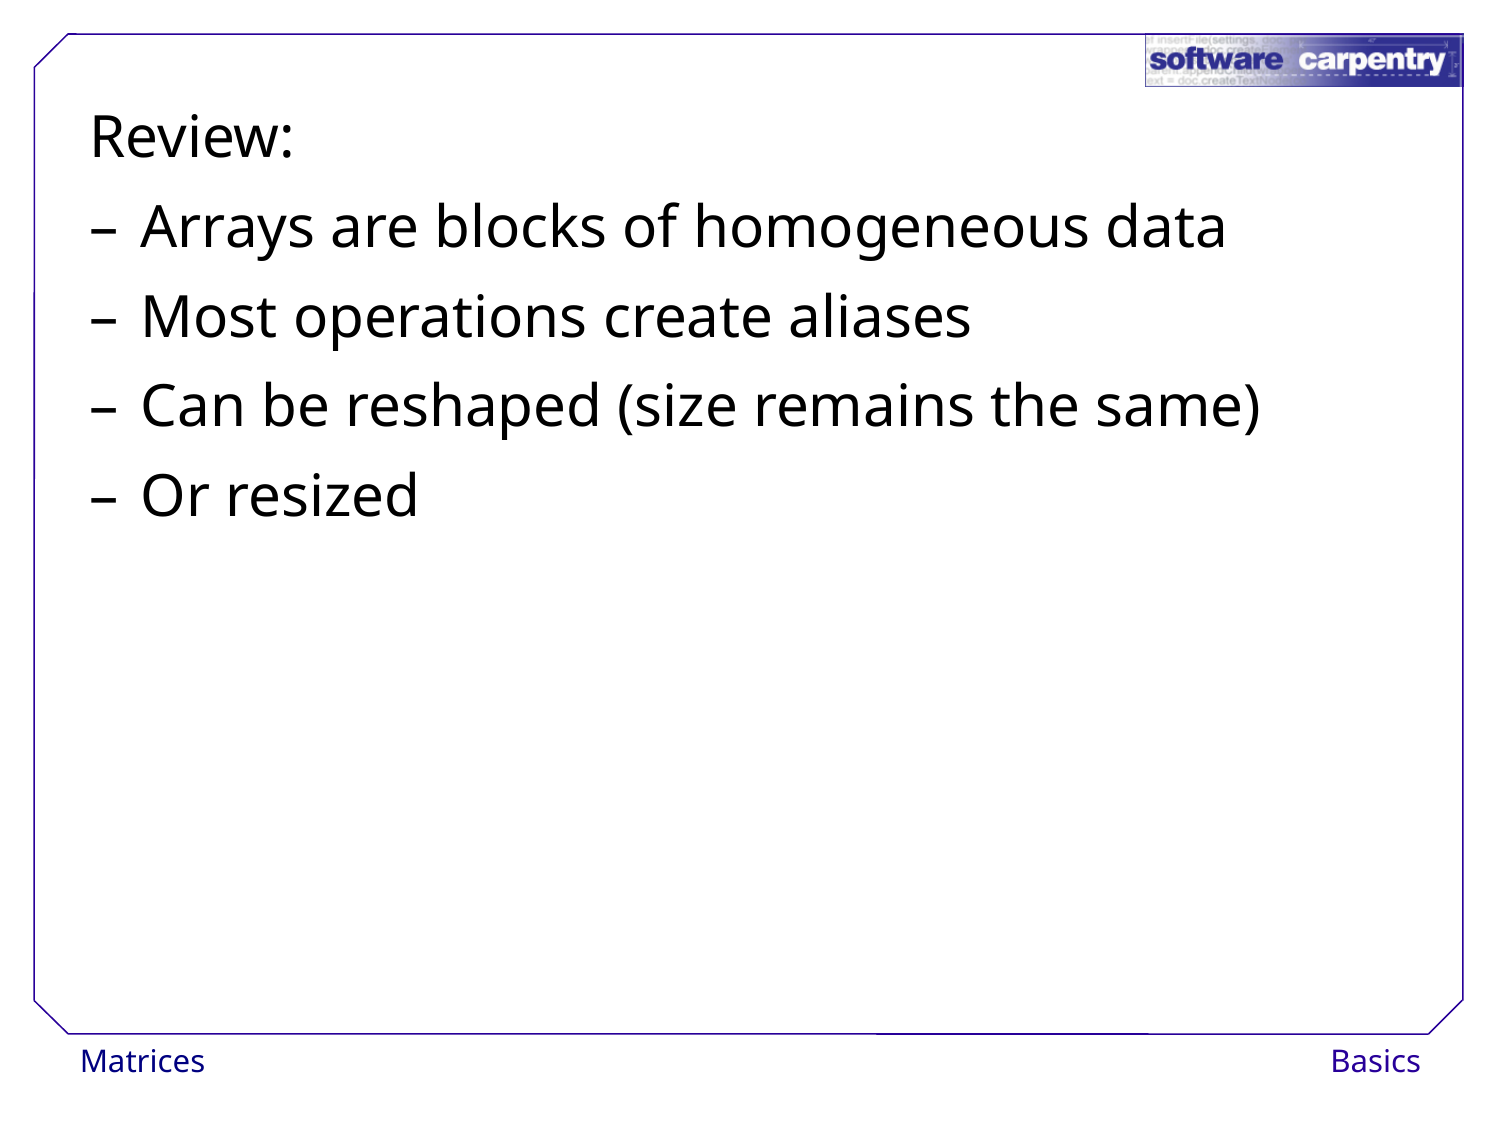

# Review:
–	Arrays are blocks of homogeneous data
–	Most operations create aliases
–	Can be reshaped (size remains the same)
–	Or resized